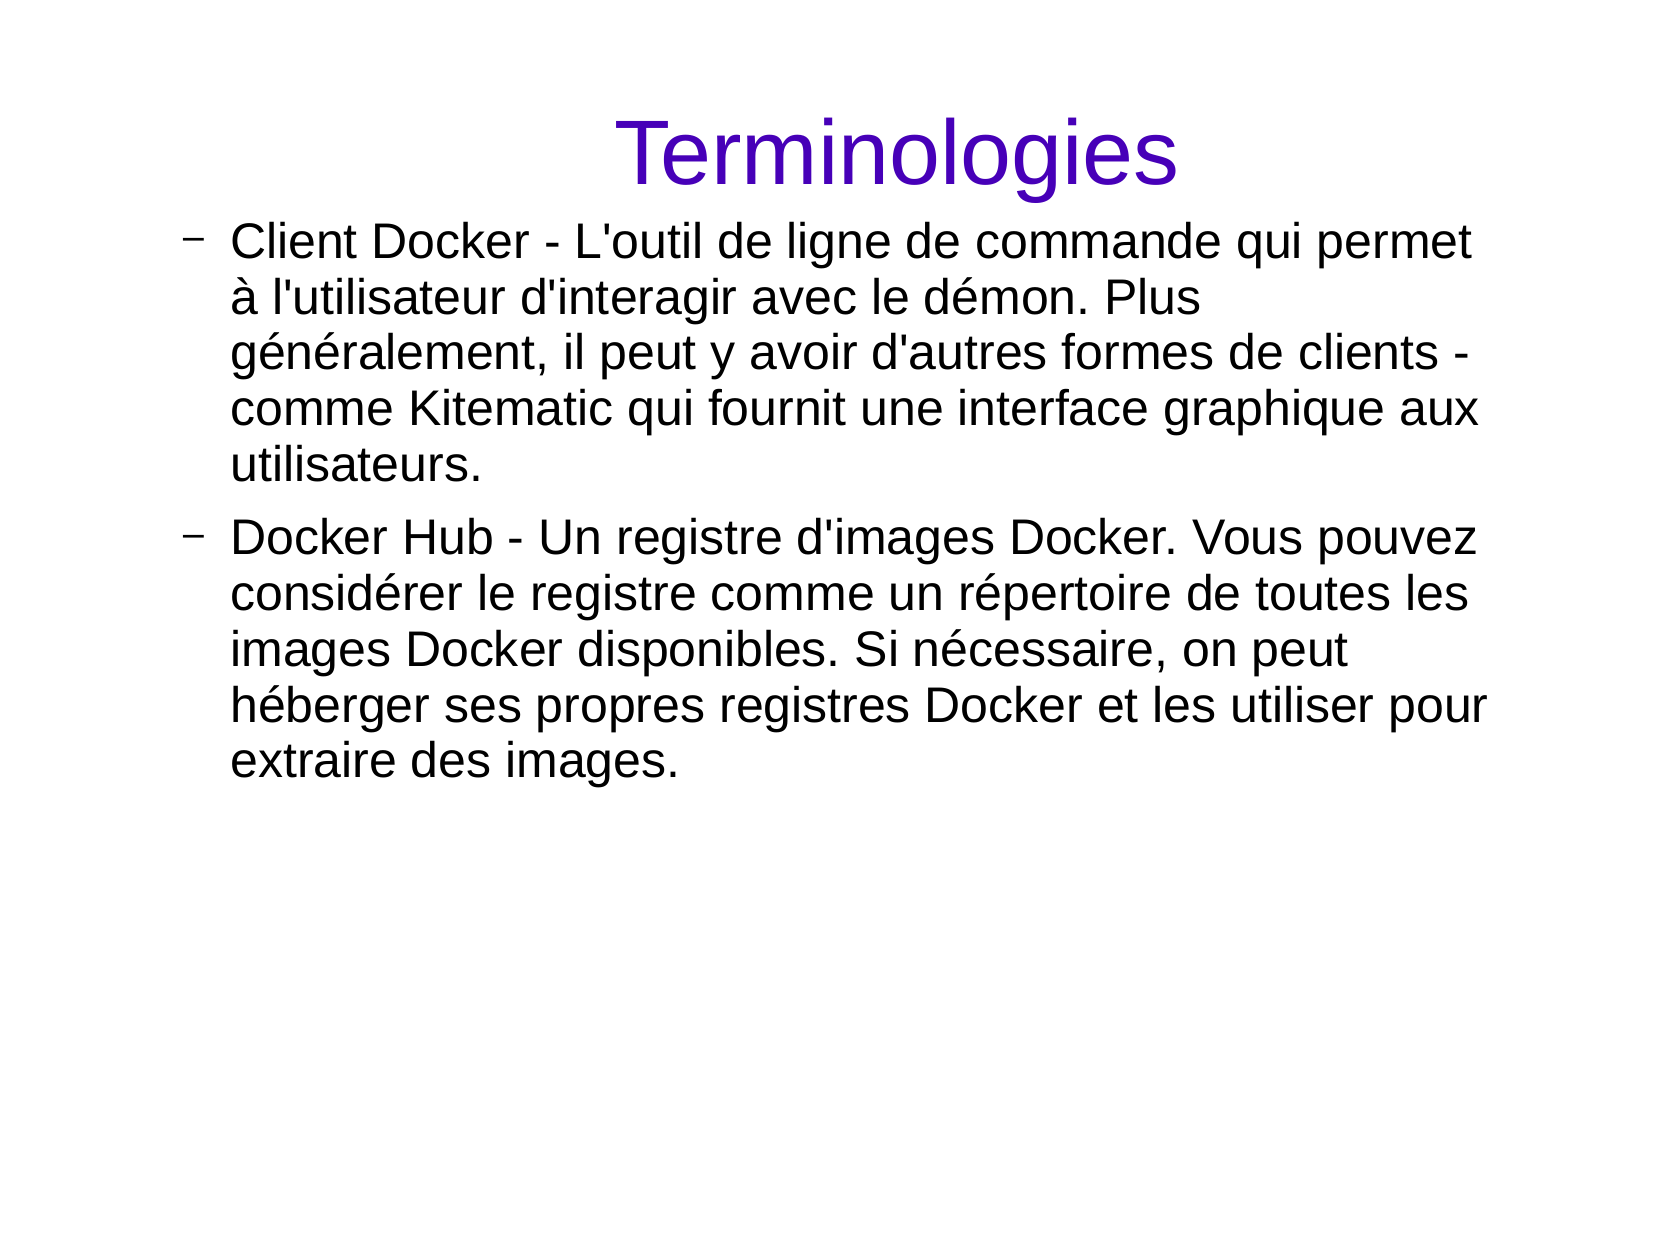

# Terminologies
Client Docker - L'outil de ligne de commande qui permet à l'utilisateur d'interagir avec le démon. Plus généralement, il peut y avoir d'autres formes de clients - comme Kitematic qui fournit une interface graphique aux utilisateurs.
Docker Hub - Un registre d'images Docker. Vous pouvez considérer le registre comme un répertoire de toutes les images Docker disponibles. Si nécessaire, on peut héberger ses propres registres Docker et les utiliser pour extraire des images.